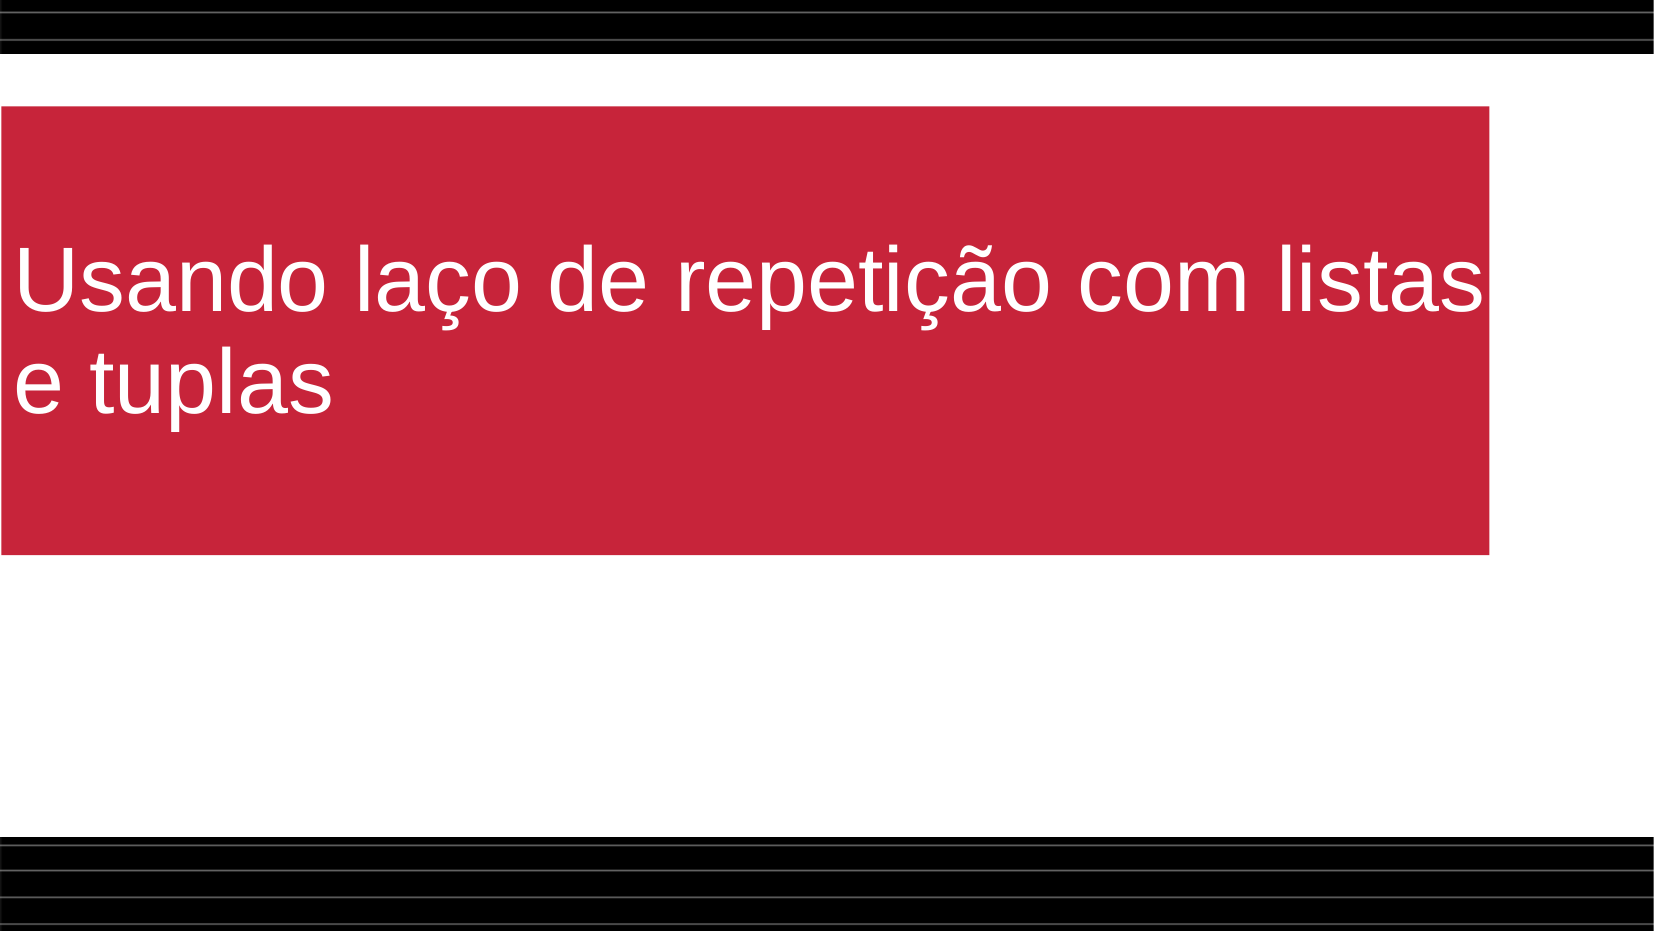

# Usando laço de repetição com listas e tuplas